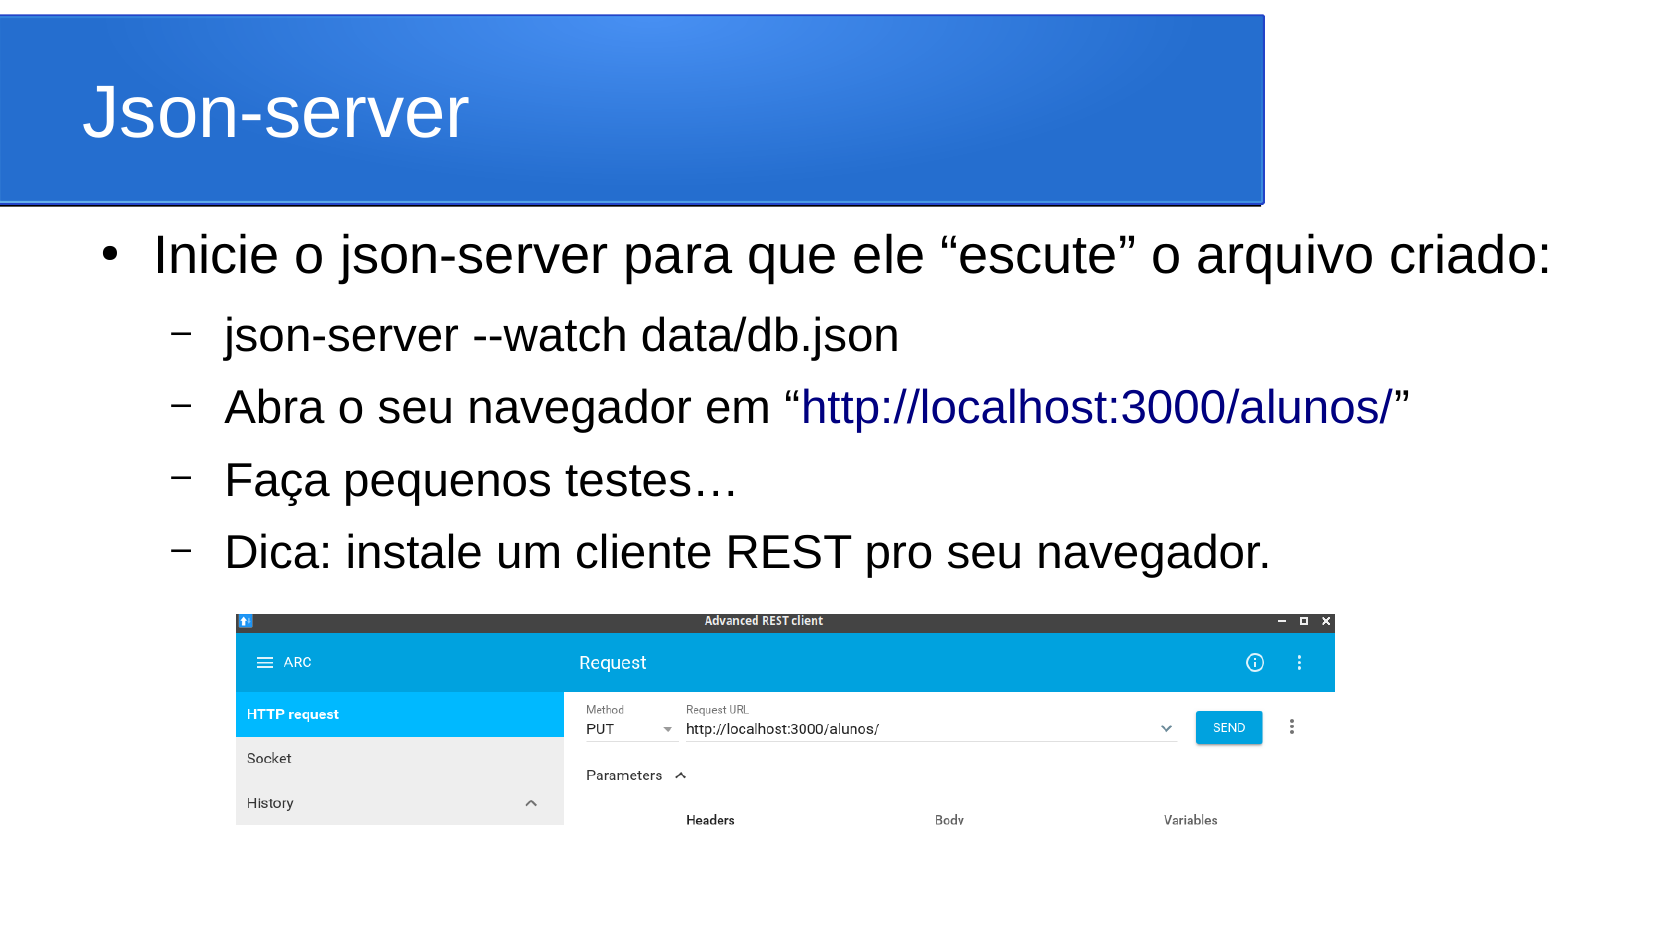

# Json-server
Inicie o json-server para que ele “escute” o arquivo criado:
json-server --watch data/db.json
Abra o seu navegador em “http://localhost:3000/alunos/”
Faça pequenos testes…
Dica: instale um cliente REST pro seu navegador.